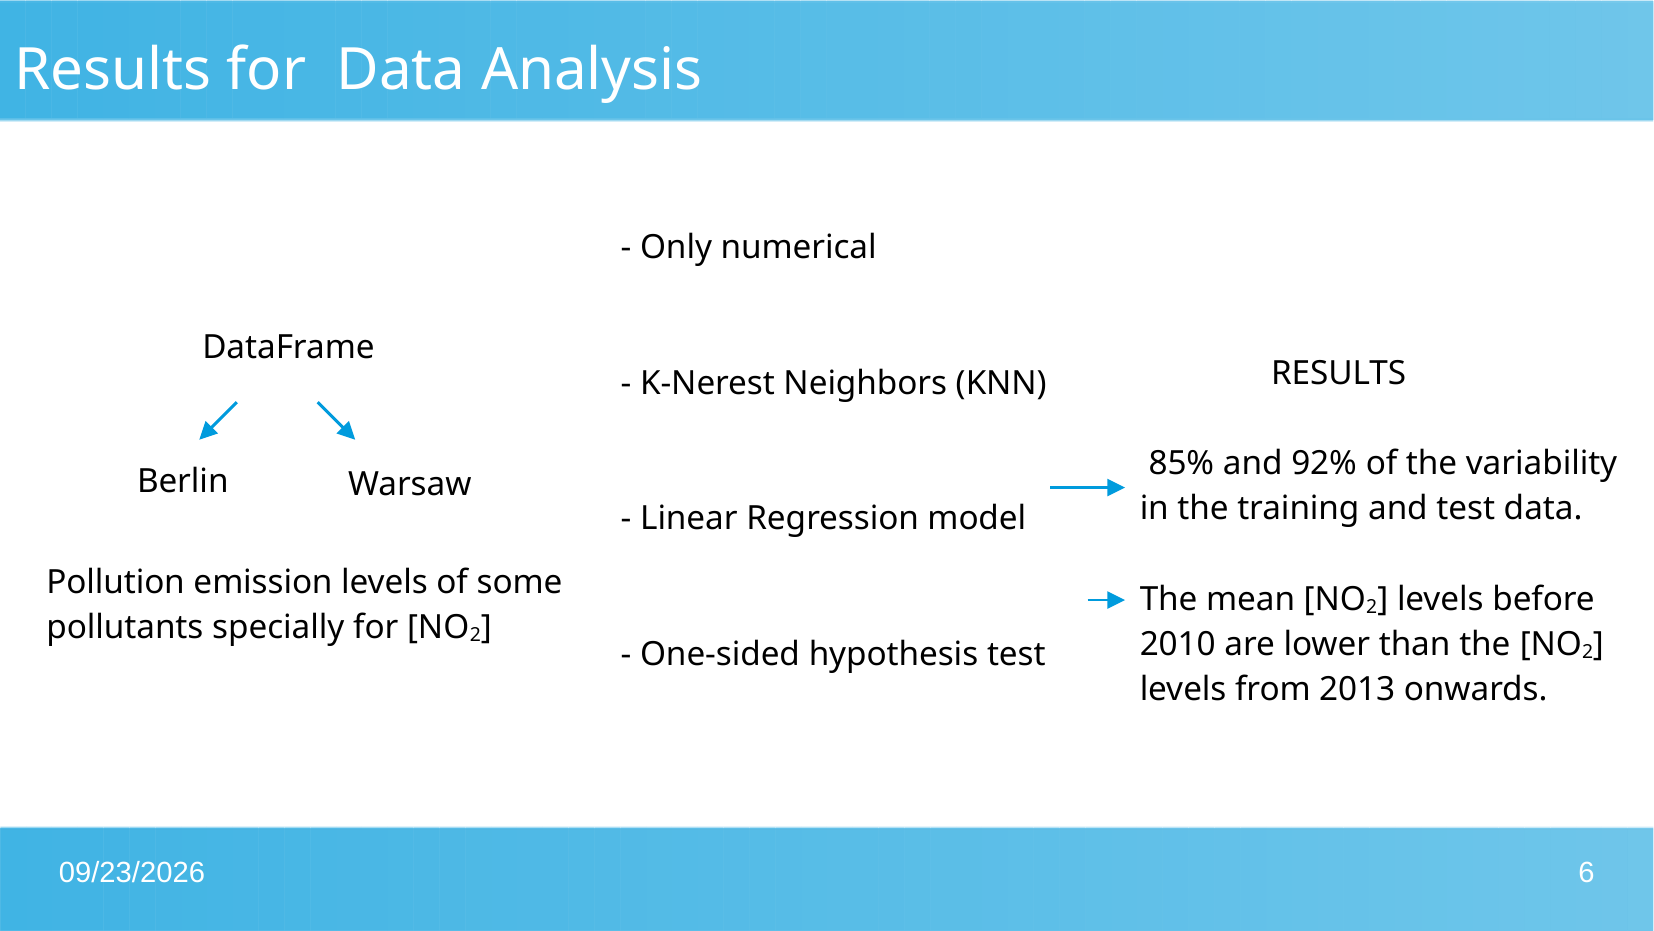

Results for Data Analysis
- Only numerical
- K-Nerest Neighbors (KNN)
- Linear Regression model
- One-sided hypothesis test
DataFrame
 RESULTS
 85% and 92% of the variability in the training and test data.
The mean [NO2] levels before 2010 are lower than the [NO2] levels from 2013 onwards.
Berlin
Warsaw
Pollution emission levels of some pollutants specially for [NO2]
6